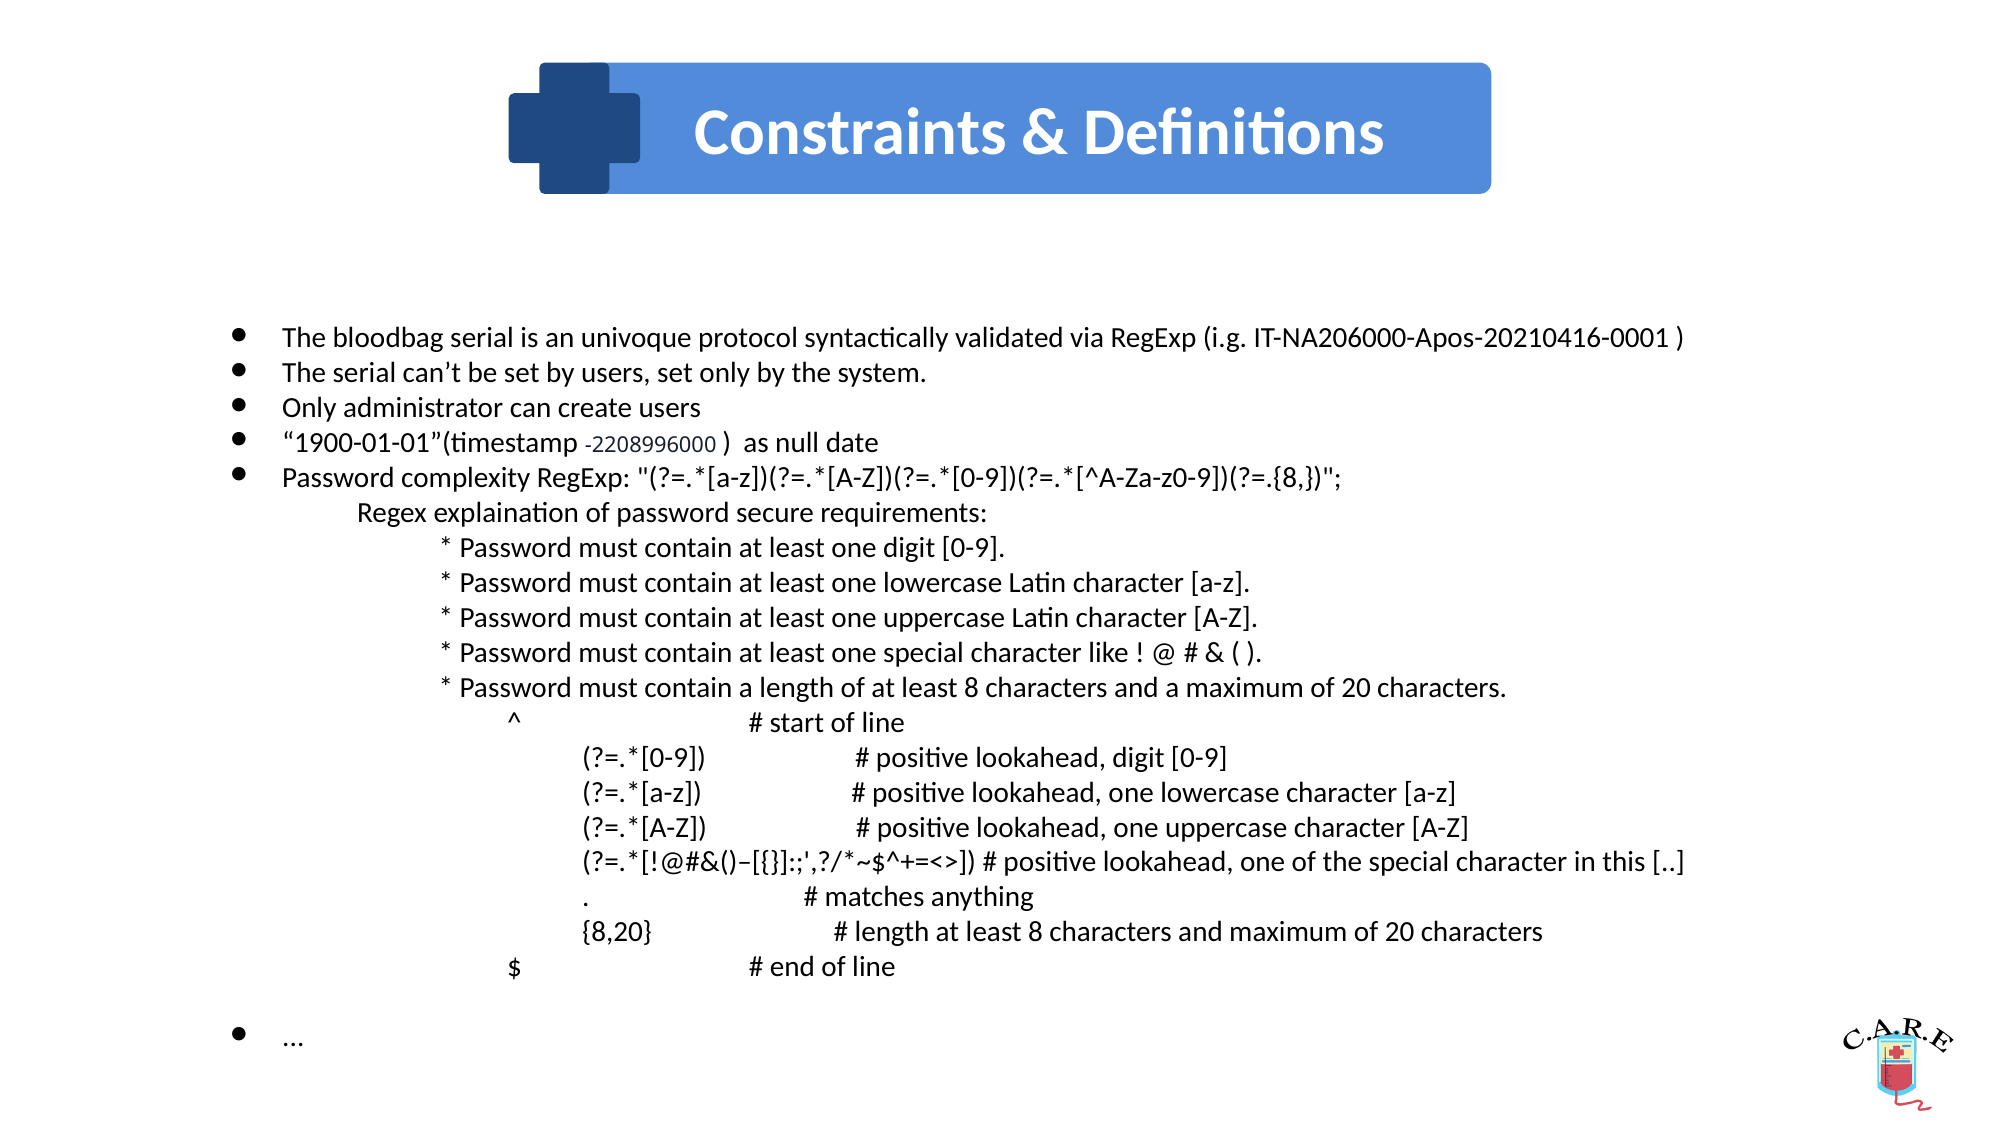

Constraints & Definitions
The bloodbag serial is an univoque protocol syntactically validated via RegExp (i.g. IT-NA206000-Apos-20210416-0001 )
The serial can’t be set by users, set only by the system.
Only administrator can create users
“1900-01-01”(timestamp -2208996000 ) as null date
Password complexity RegExp: "(?=.*[a-z])(?=.*[A-Z])(?=.*[0-9])(?=.*[^A-Za-z0-9])(?=.{8,})";
Regex explaination of password secure requirements:
	 * Password must contain at least one digit [0-9].
	 * Password must contain at least one lowercase Latin character [a-z].
	 * Password must contain at least one uppercase Latin character [A-Z].
	 * Password must contain at least one special character like ! @ # & ( ).
	 * Password must contain a length of at least 8 characters and a maximum of 20 characters.
	 	^ # start of line
			(?=.*[0-9]) # positive lookahead, digit [0-9]
			(?=.*[a-z]) # positive lookahead, one lowercase character [a-z]
			(?=.*[A-Z]) # positive lookahead, one uppercase character [A-Z]
			(?=.*[!@#&()–[{}]:;',?/*~$^+=<>]) # positive lookahead, one of the special character in this [..]
			. # matches anything
			{8,20} # length at least 8 characters and maximum of 20 characters
		$ # end of line
...